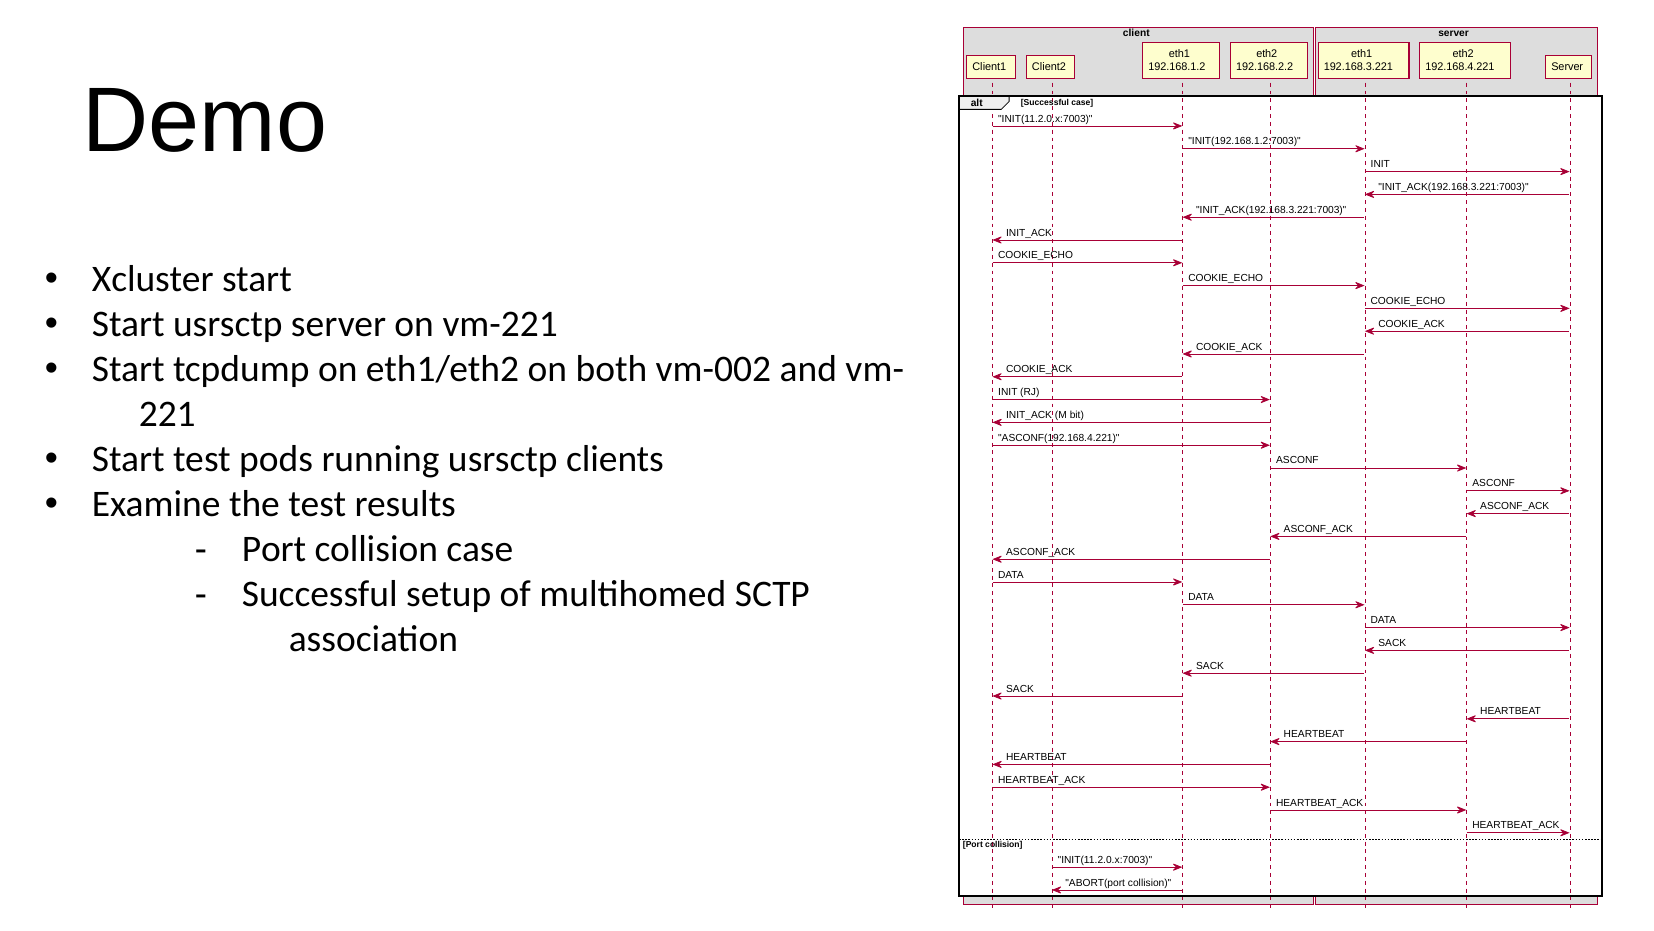

# Demo
Xcluster start
Start usrsctp server on vm-221
Start tcpdump on eth1/eth2 on both vm-002 and vm-221
Start test pods running usrsctp clients
Examine the test results
Port collision case
Successful setup of multihomed SCTP association